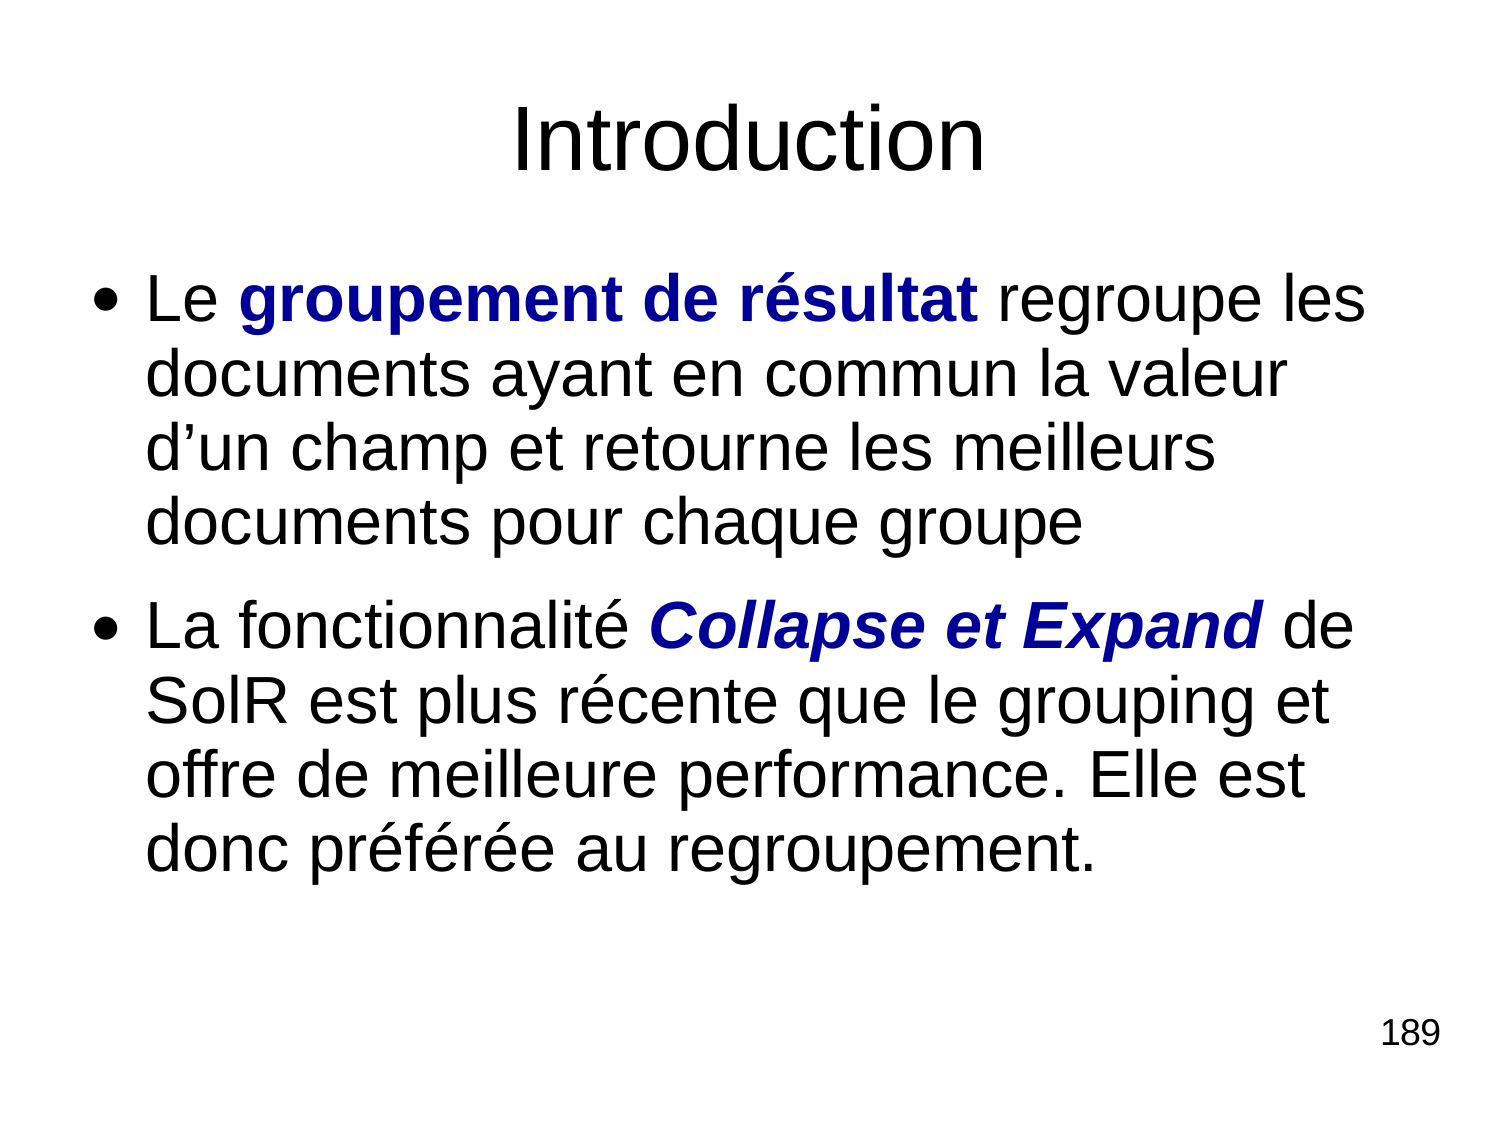

# Introduction
Le groupement de résultat regroupe les documents ayant en commun la valeur d’un champ et retourne les meilleurs documents pour chaque groupe
La fonctionnalité Collapse et Expand de SolR est plus récente que le grouping et offre de meilleure performance. Elle est donc préférée au regroupement.
●
●
189